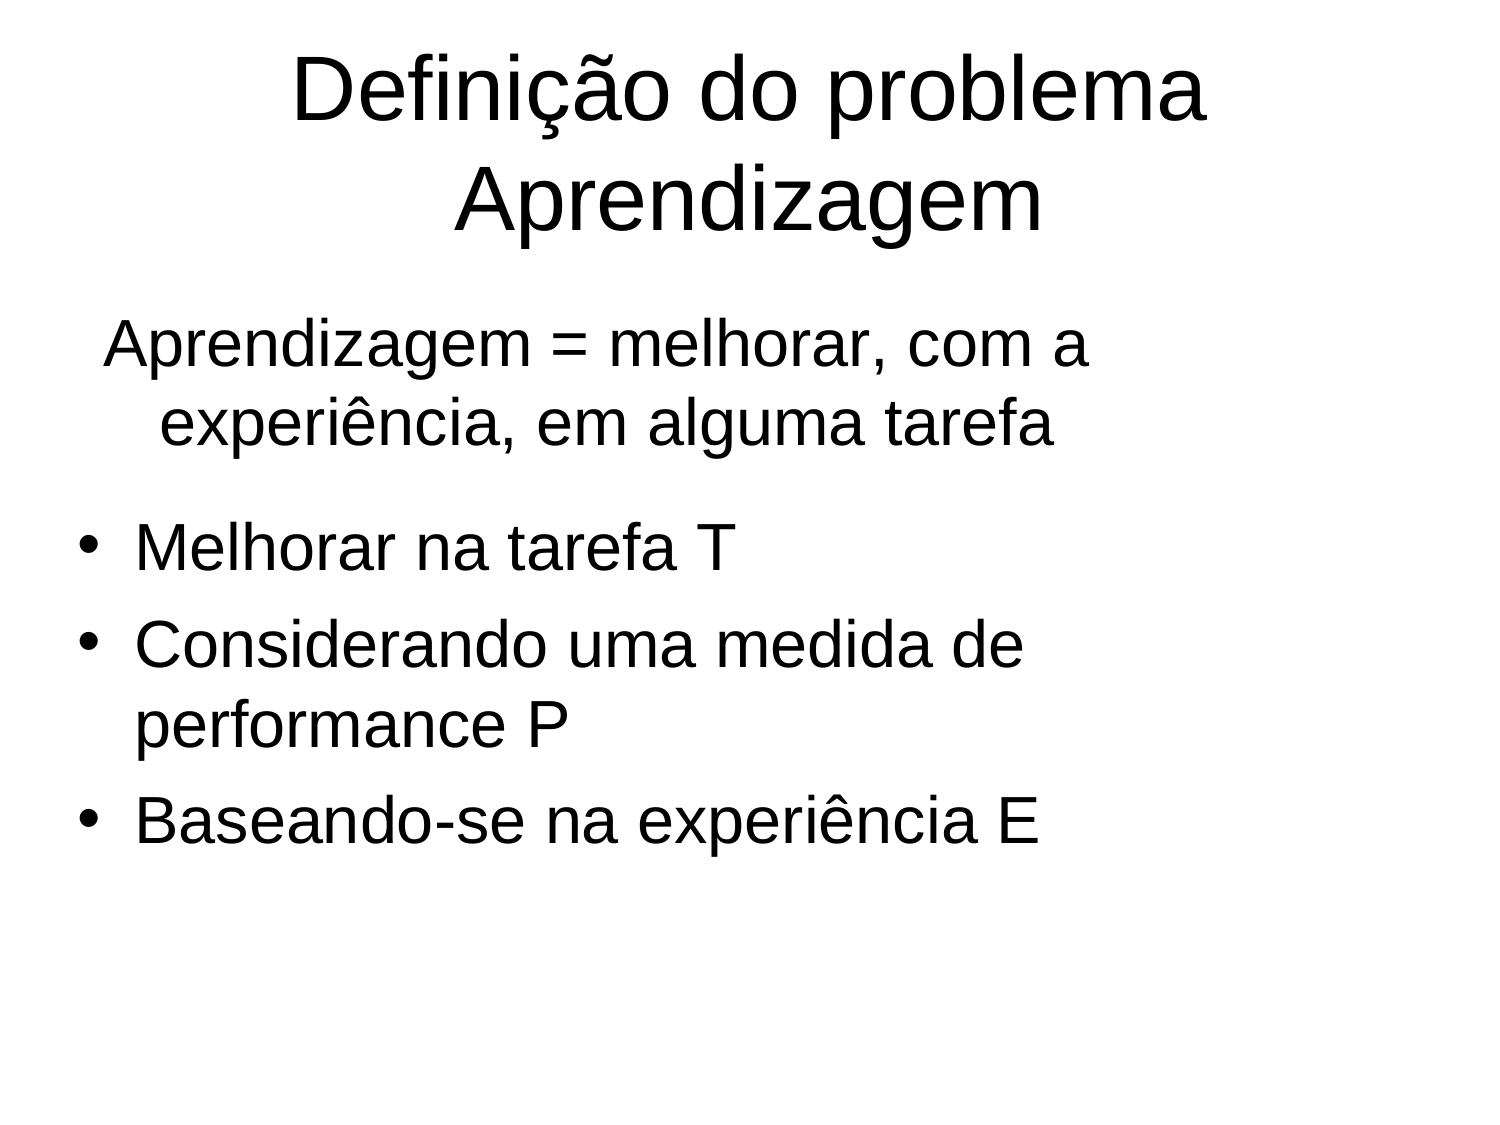

# Definição do problema Aprendizagem
Aprendizagem = melhorar, com a experiência, em alguma tarefa
Melhorar na tarefa T
Considerando uma medida de performance P
Baseando-se na experiência E